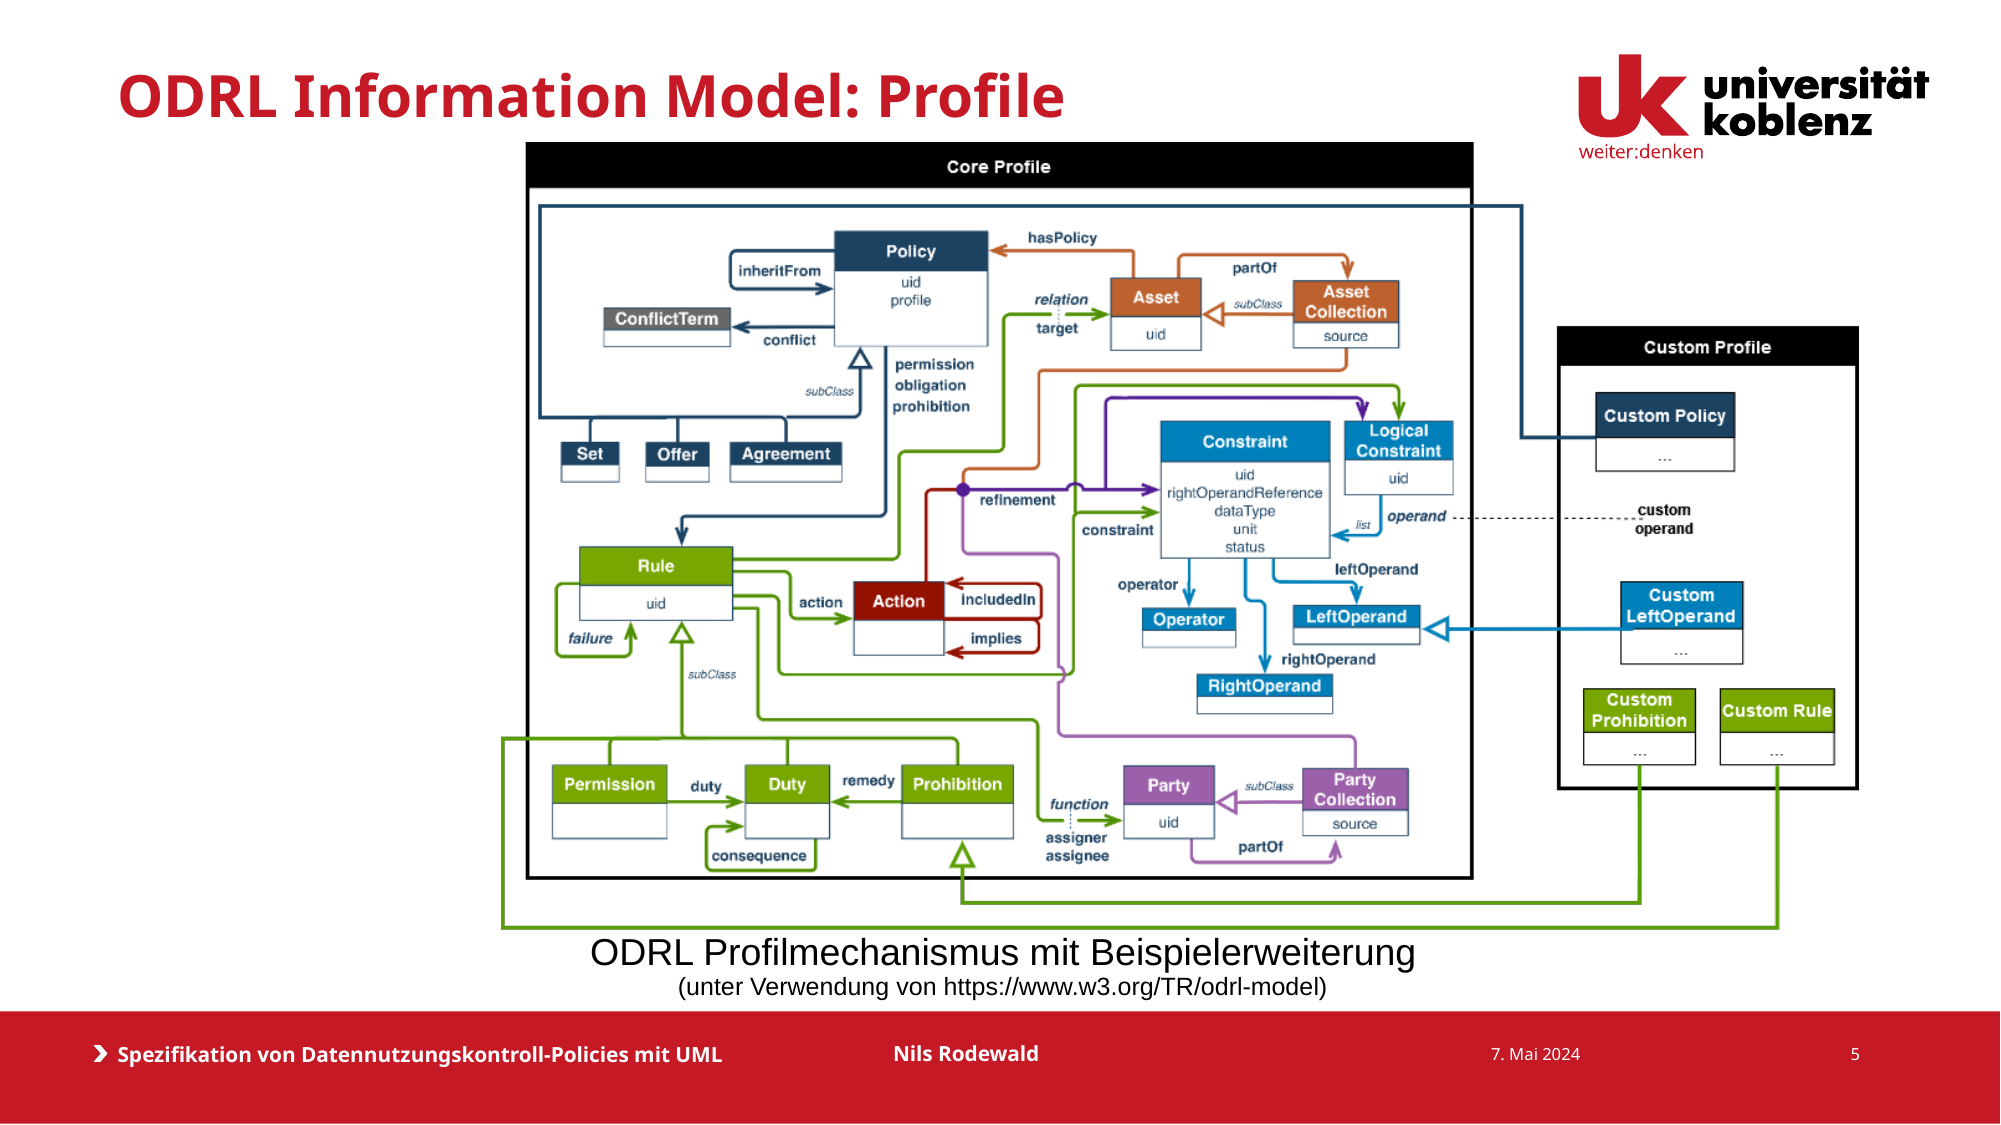

# ODRL Information Model: Profile
ODRL Profilmechanismus mit Beispielerweiterung
(unter Verwendung von https://www.w3.org/TR/odrl-model)